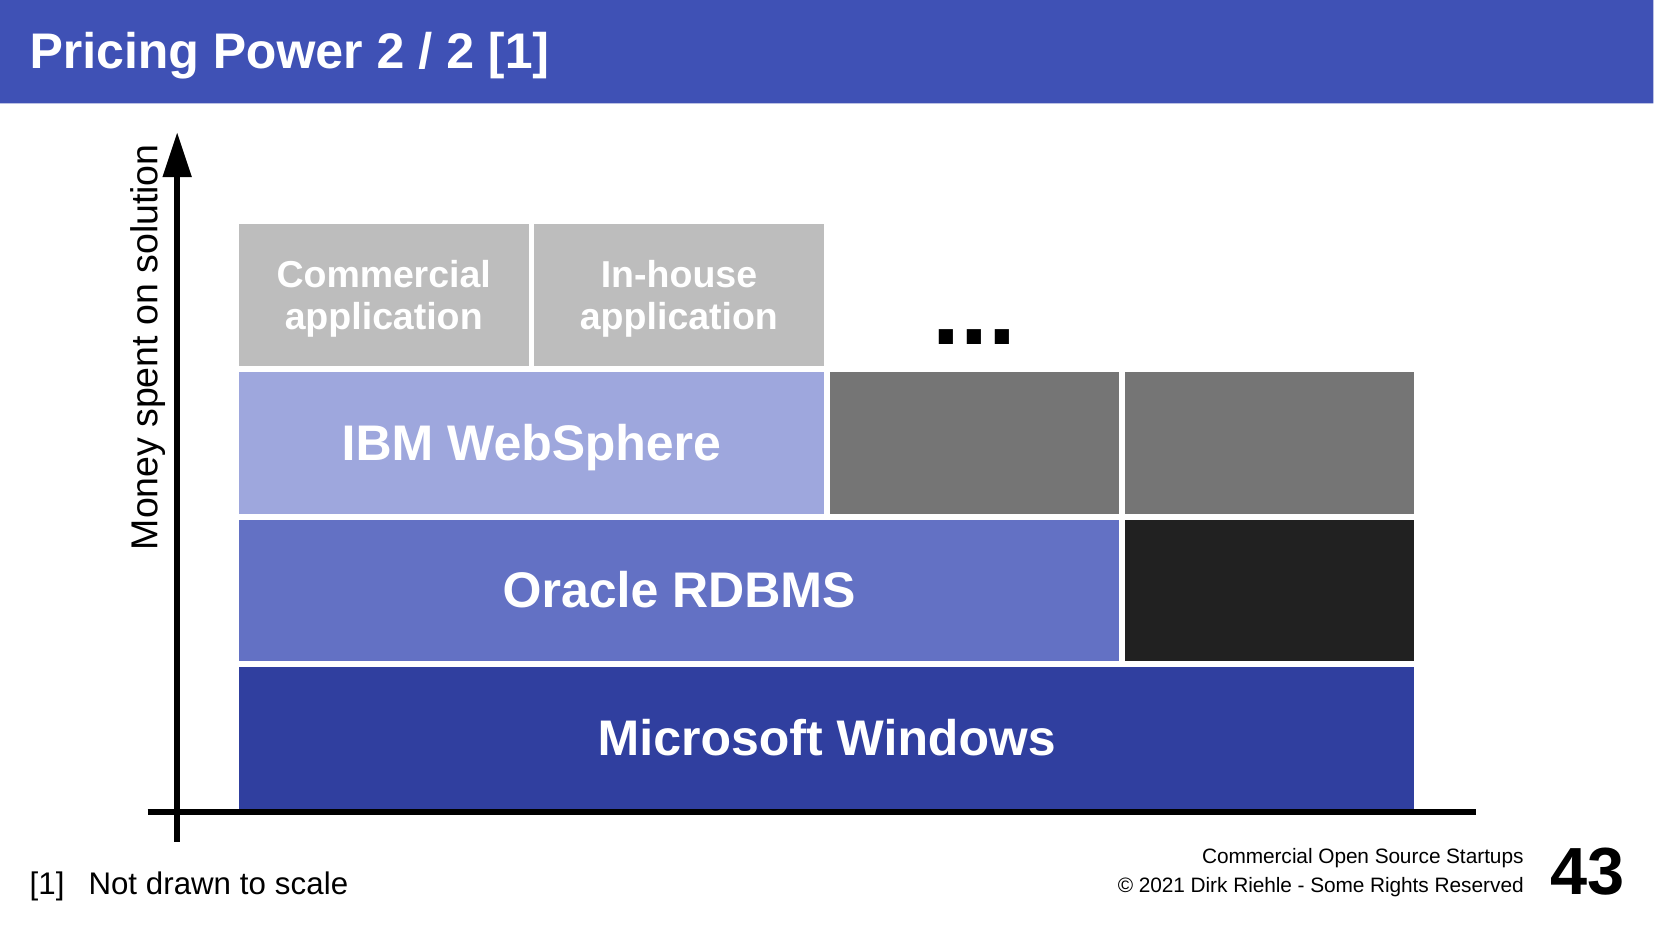

# Pricing Power 2 / 2 [1]
Commercial
application
In-house
application
...
IBM WebSphere
Money spent on solution
Oracle RDBMS
Microsoft Windows
[1]	Not drawn to scale
Commercial Open Source Startups
43
© 2021 Dirk Riehle - Some Rights Reserved